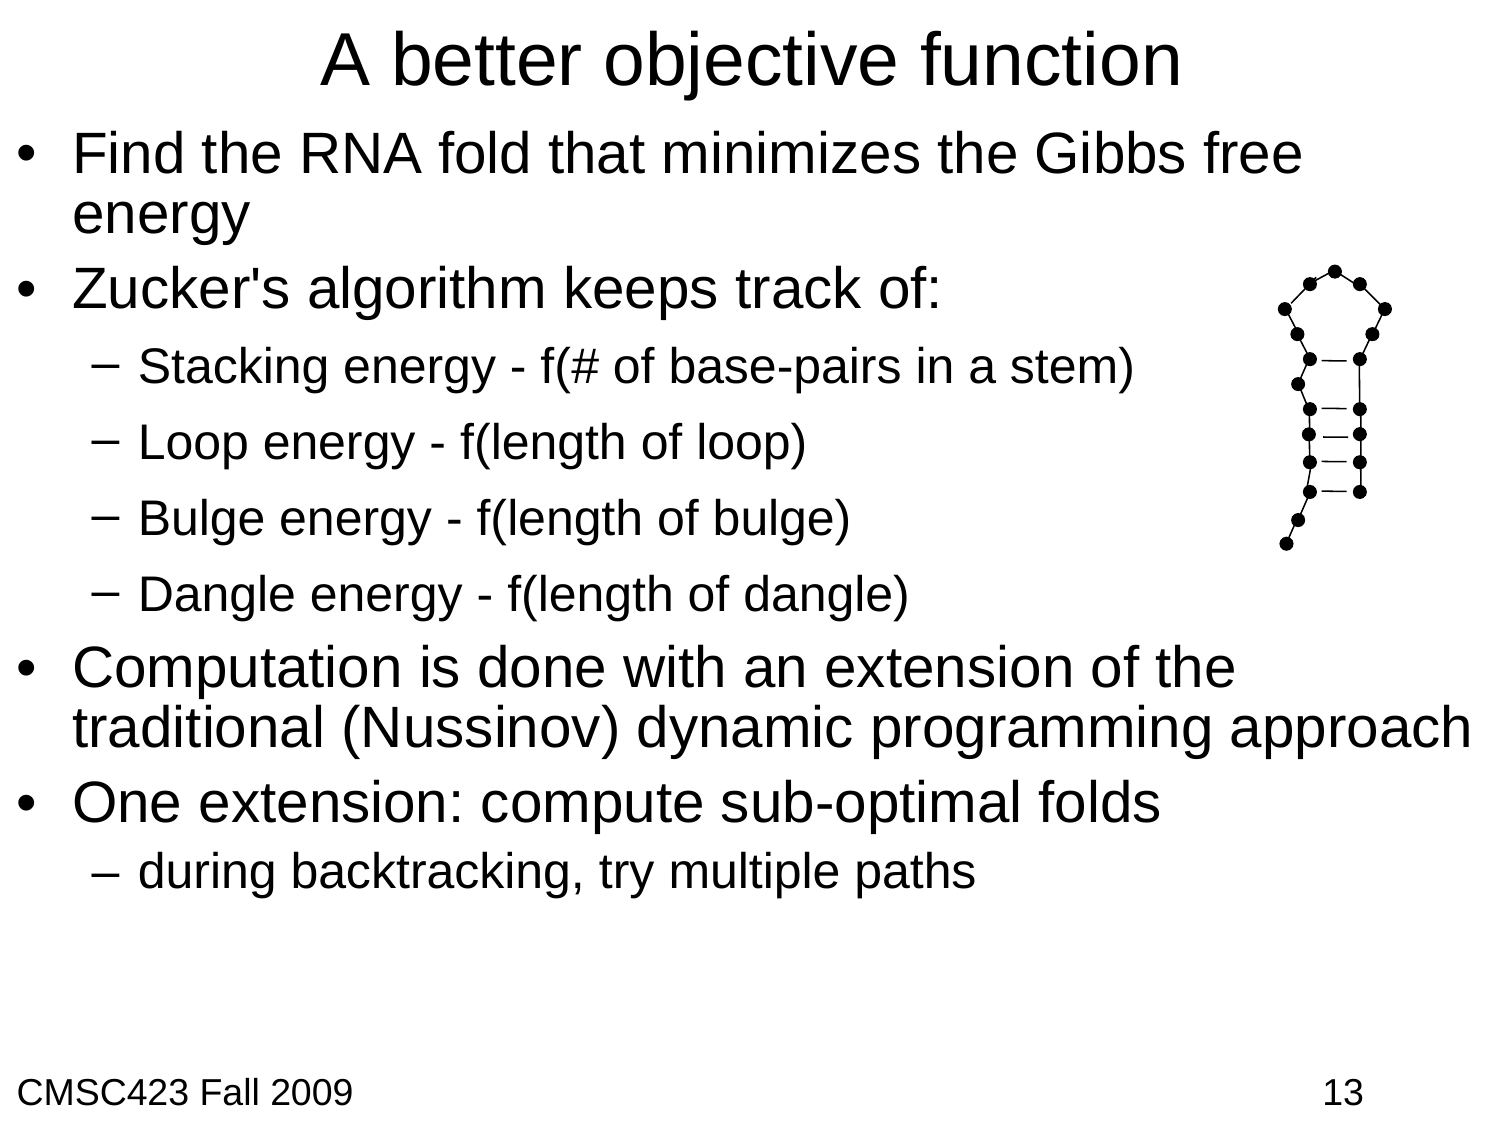

# A better objective function
Find the RNA fold that minimizes the Gibbs free energy
Zucker's algorithm keeps track of:
Stacking energy - f(# of base-pairs in a stem)‏
Loop energy - f(length of loop)‏
Bulge energy - f(length of bulge)‏
Dangle energy - f(length of dangle)‏
Computation is done with an extension of the traditional (Nussinov) dynamic programming approach
One extension: compute sub-optimal folds
during backtracking, try multiple paths
CMSC423 Fall 2009
13